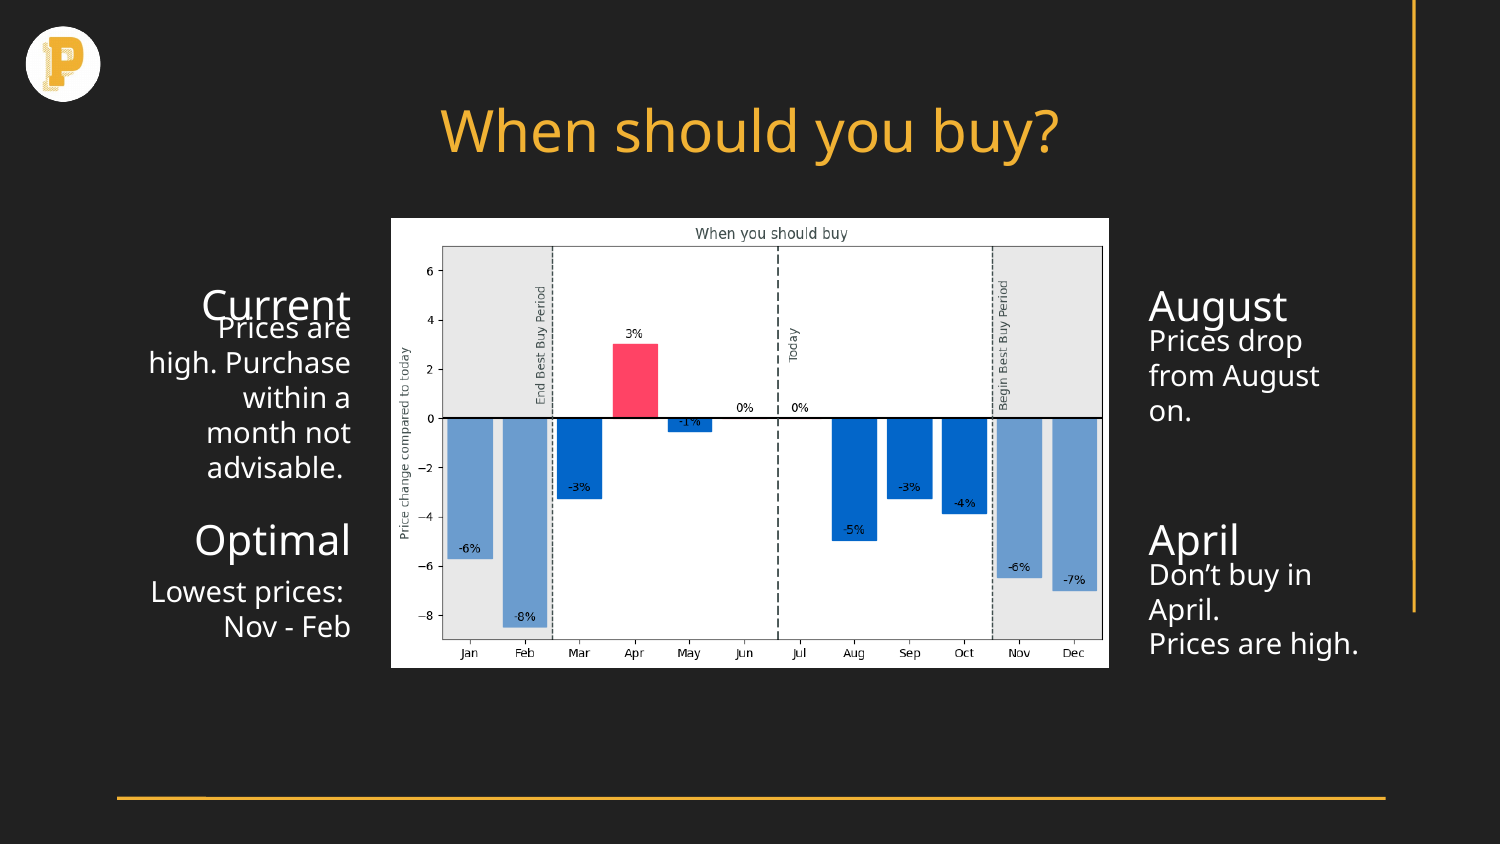

# When should you buy?
Current
August
Prices are high. Purchase within a month not advisable.
Prices drop from August on.
Optimal
April
Lowest prices:
Nov - Feb
Don’t buy in April.
Prices are high.